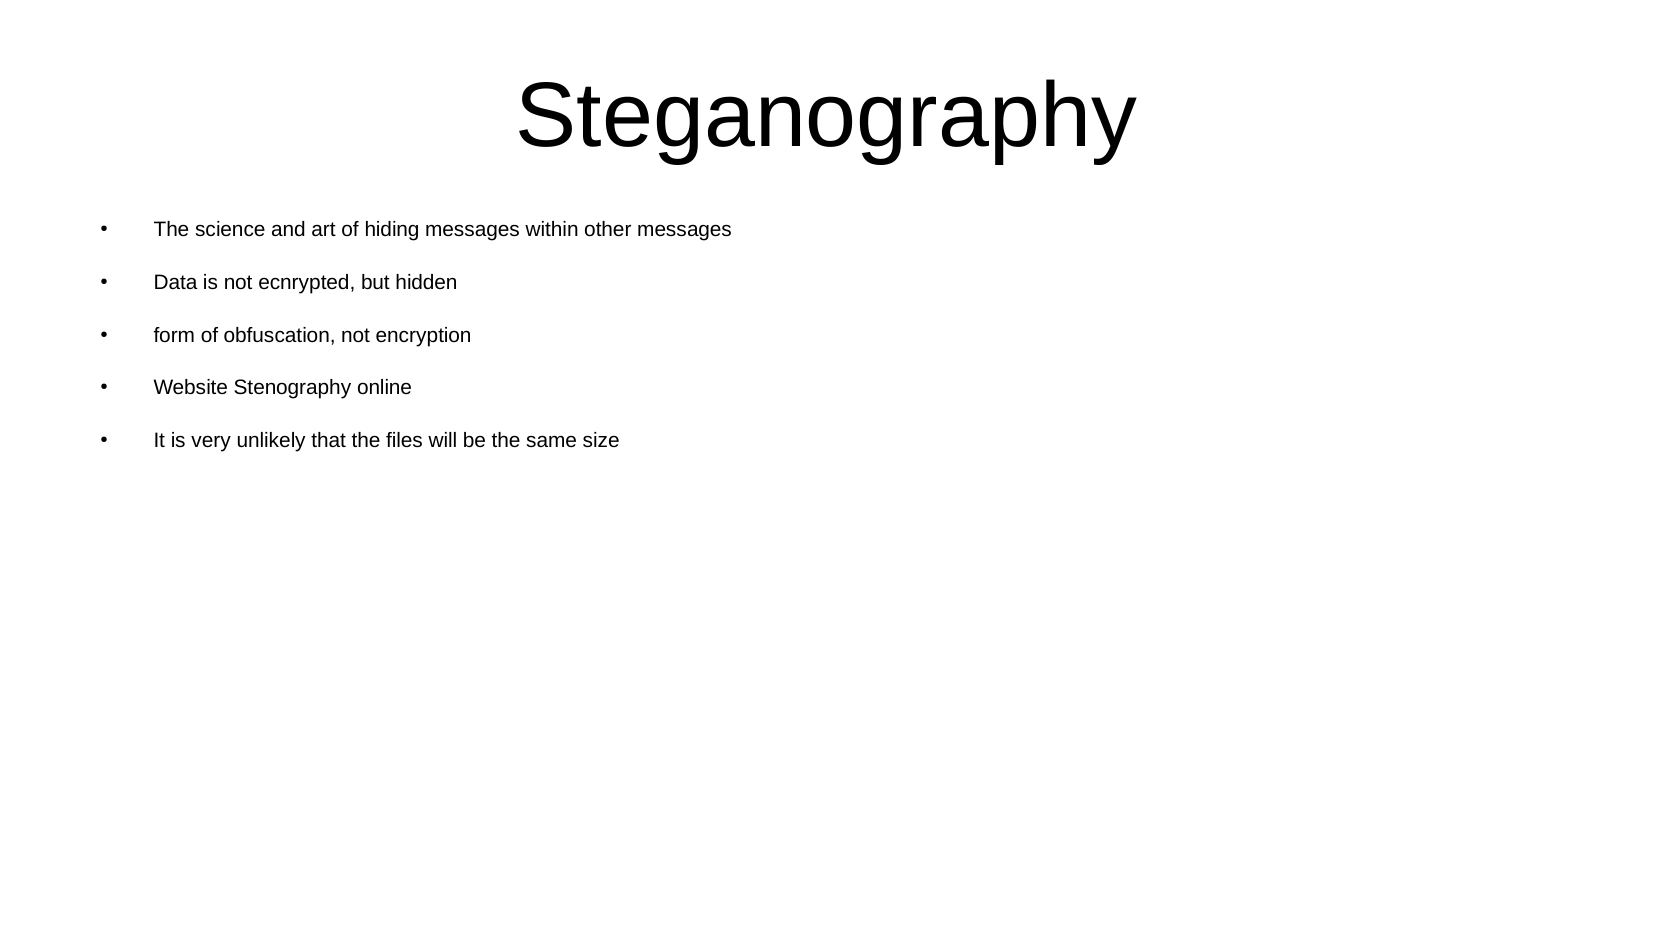

# Steganography
The science and art of hiding messages within other messages
Data is not ecnrypted, but hidden
form of obfuscation, not encryption
Website Stenography online
It is very unlikely that the files will be the same size